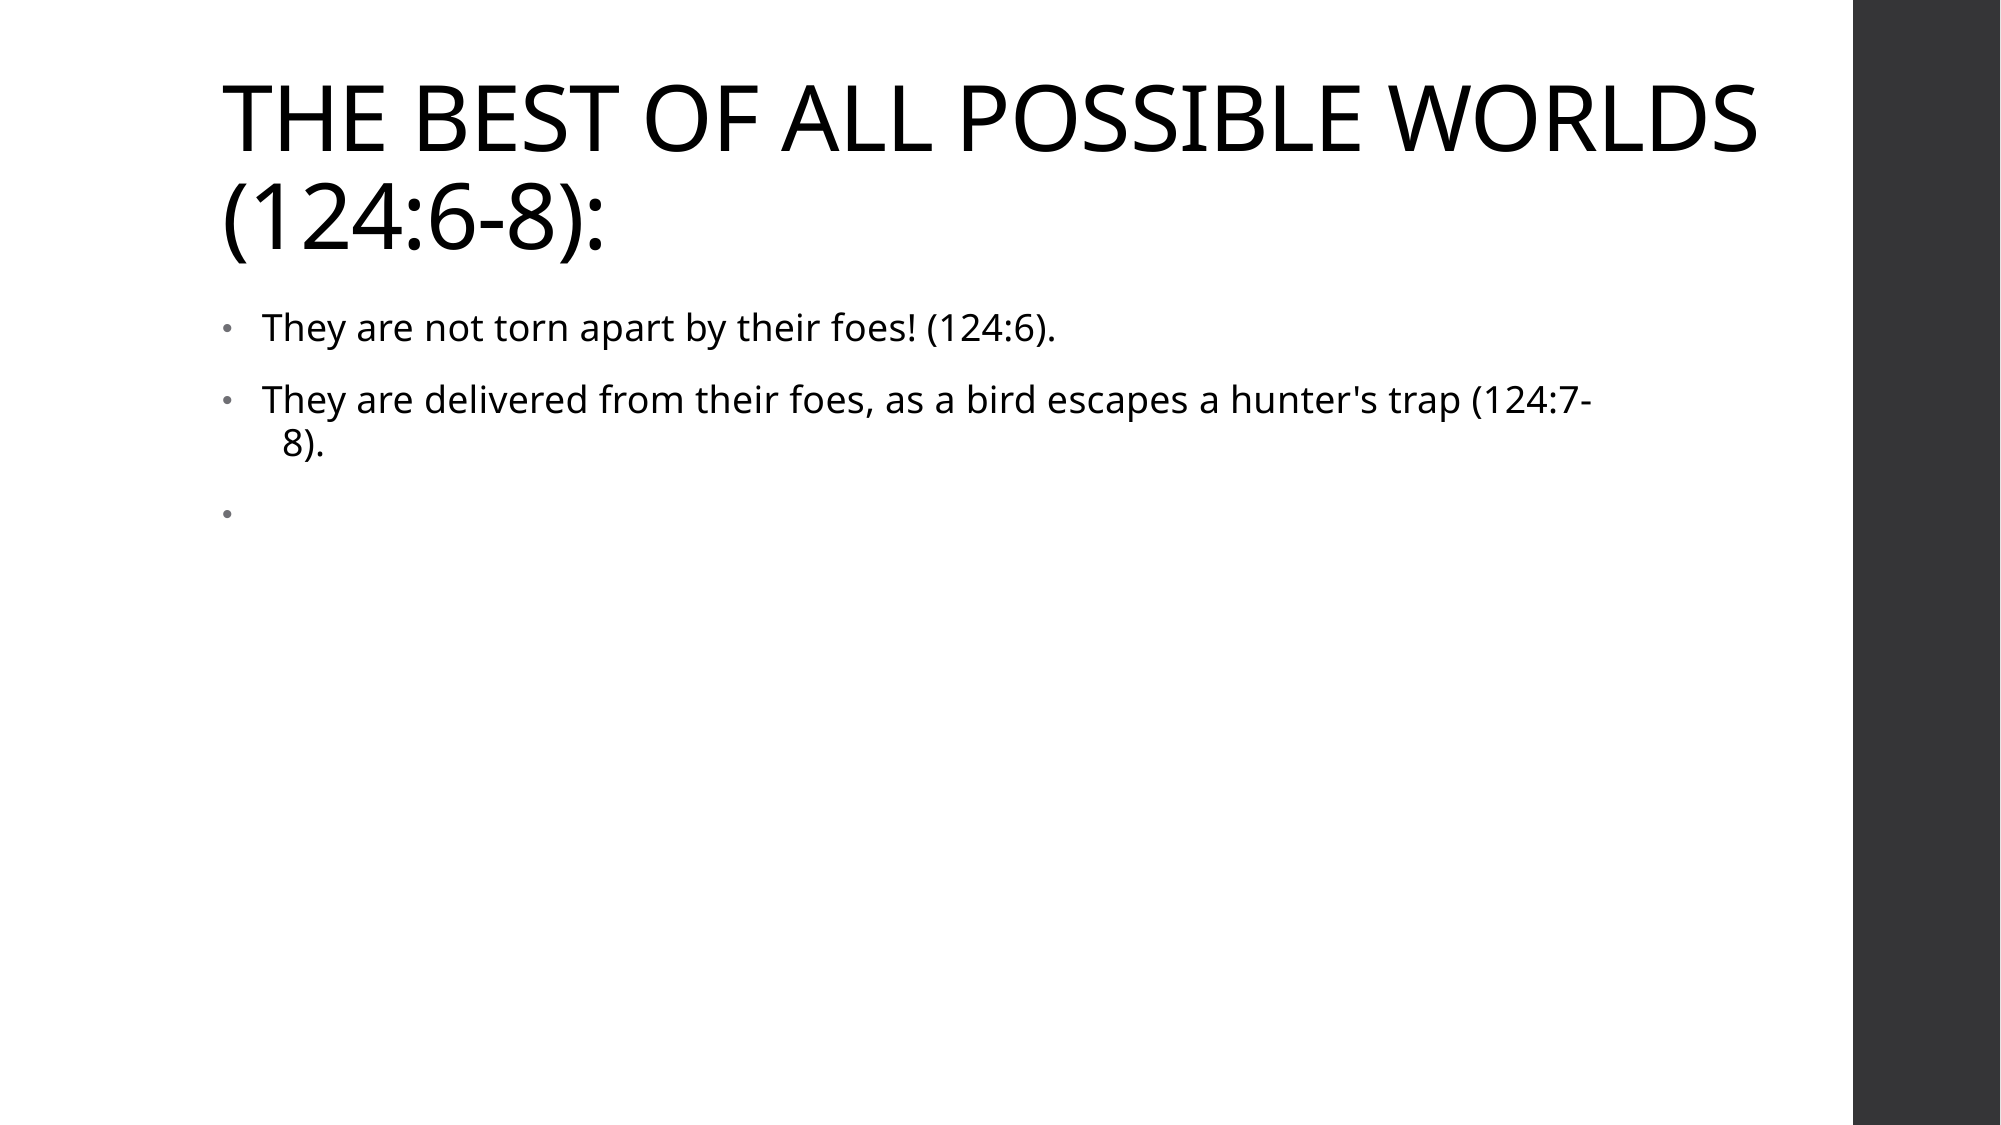

# THE BEST OF ALL POSSIBLE WORLDS (124:6-8):
 They are not torn apart by their foes! (124:6).
 They are delivered from their foes, as a bird escapes a hunter's trap (124:7-8).